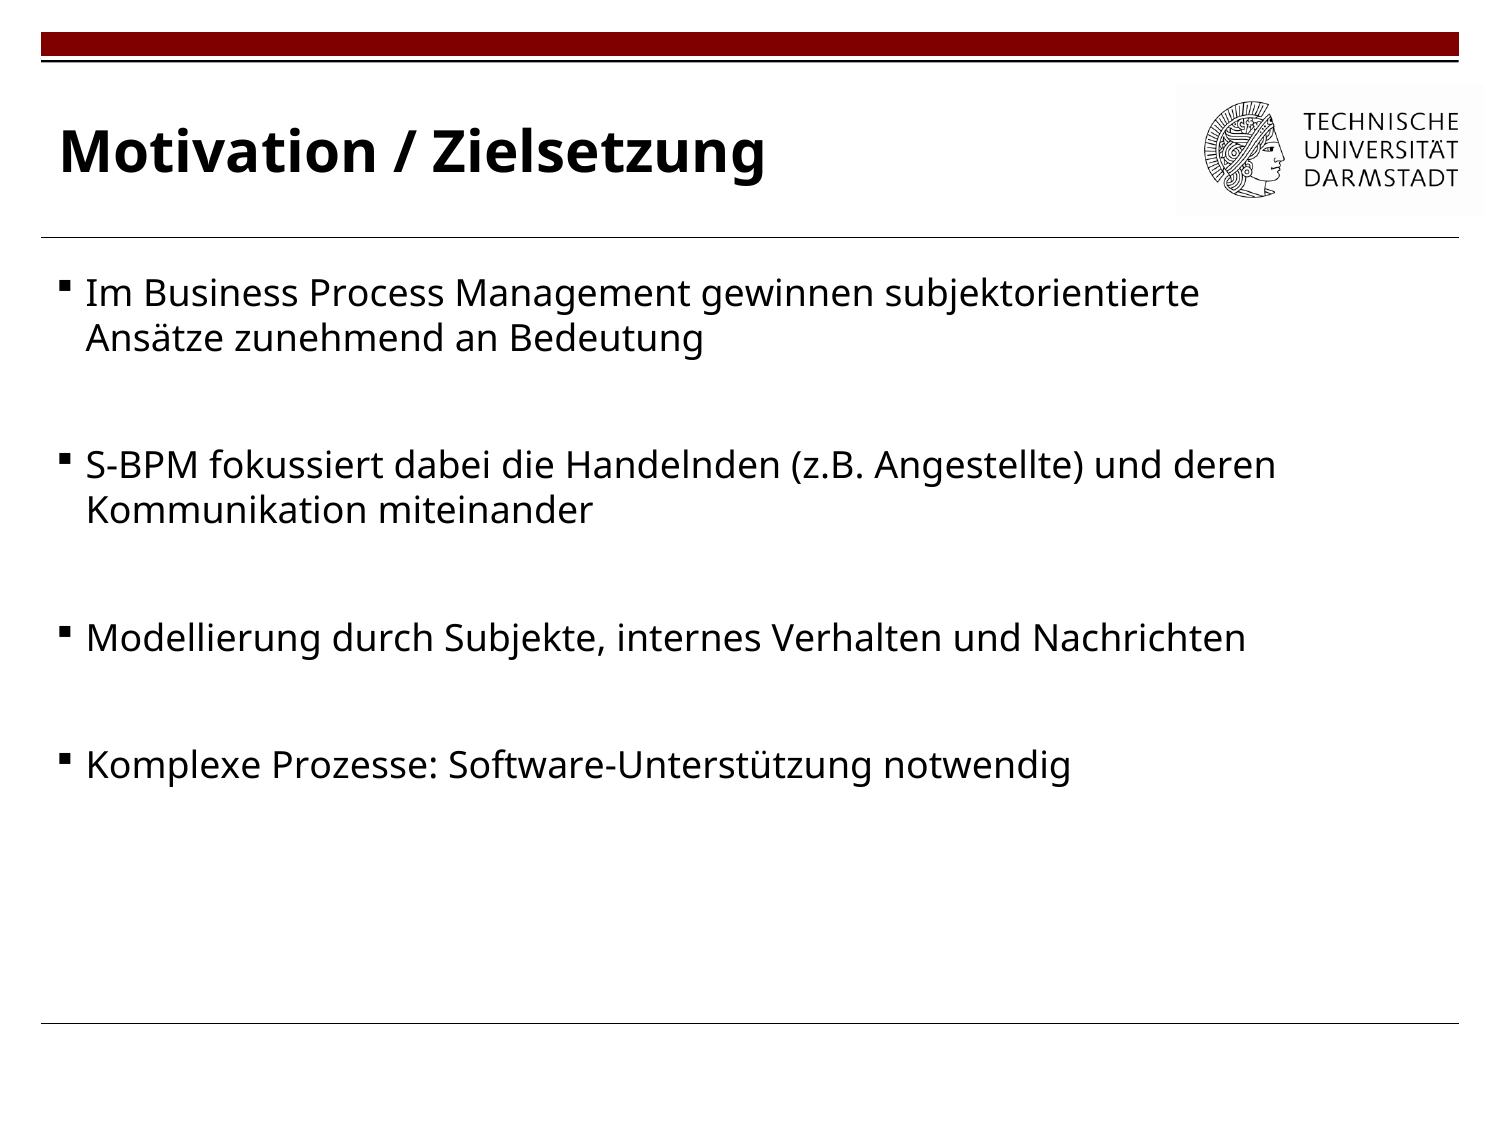

# Motivation / Zielsetzung
Im Business Process Management gewinnen subjektorientierte Ansätze zunehmend an Bedeutung
S-BPM fokussiert dabei die Handelnden (z.B. Angestellte) und deren Kommunikation miteinander
Modellierung durch Subjekte, internes Verhalten und Nachrichten
Komplexe Prozesse: Software-Unterstützung notwendig